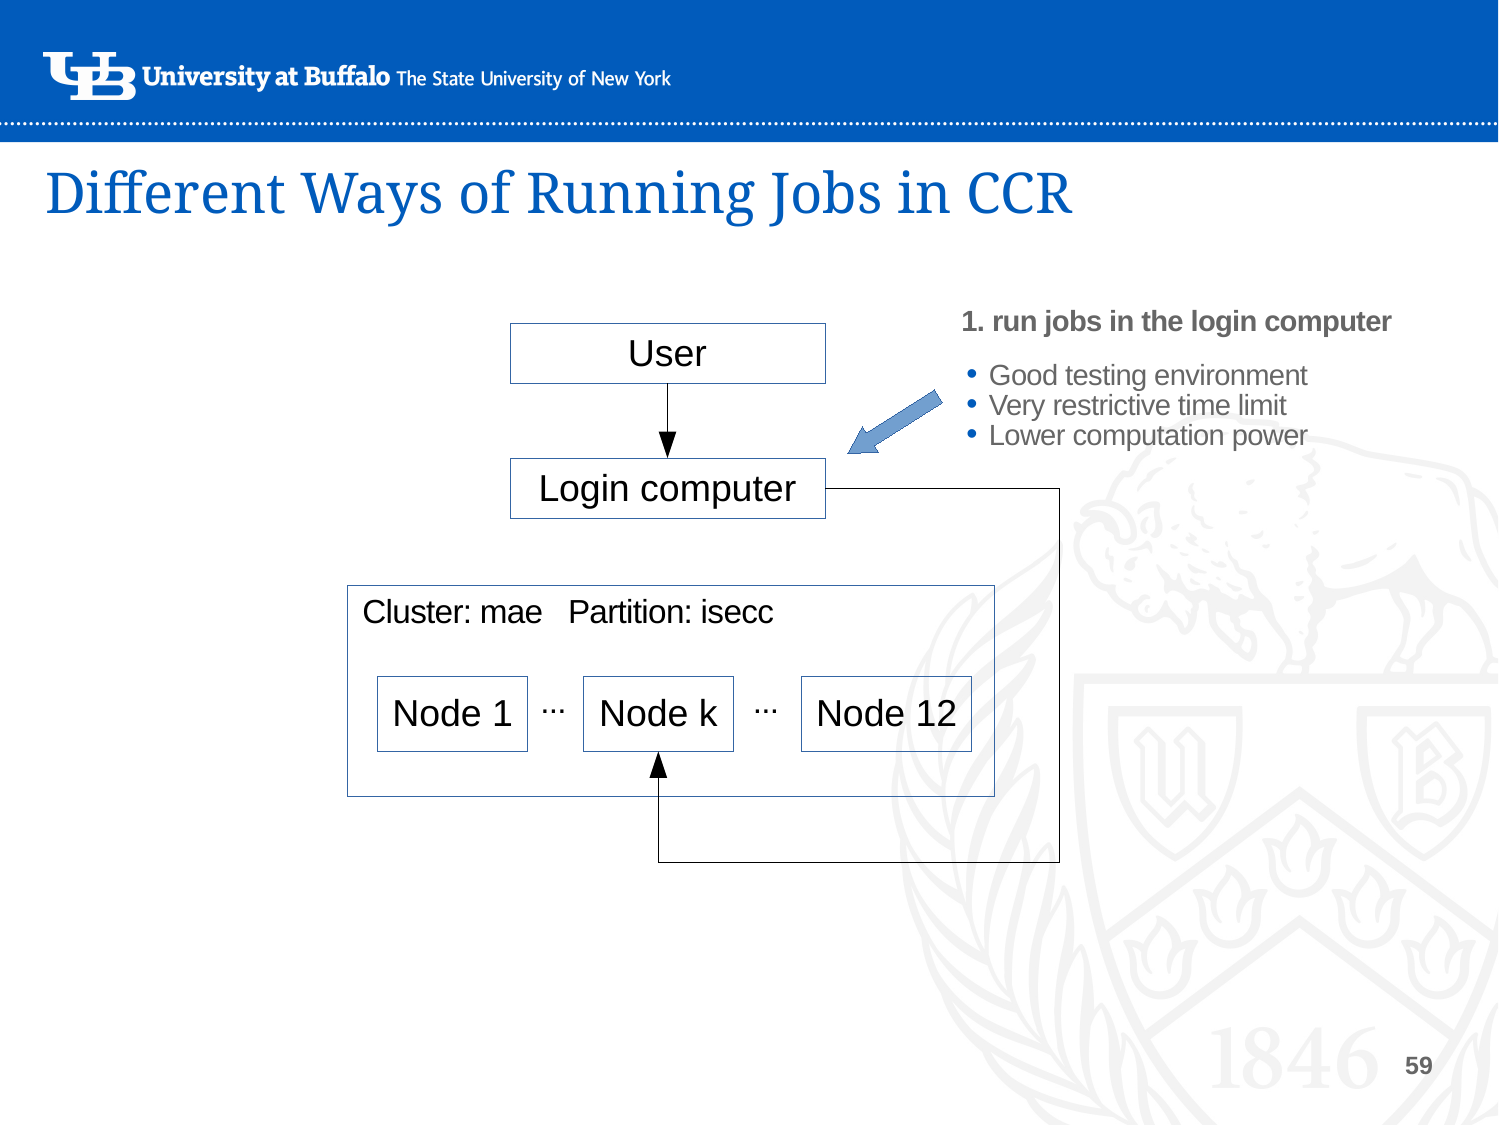

# Different Ways of Running Jobs in CCR
1. run jobs in the login computer
User
Good testing environment
Very restrictive time limit
Lower computation power
Login computer
Cluster: mae Partition: isecc
Node 1
...
Node k
...
Node 12